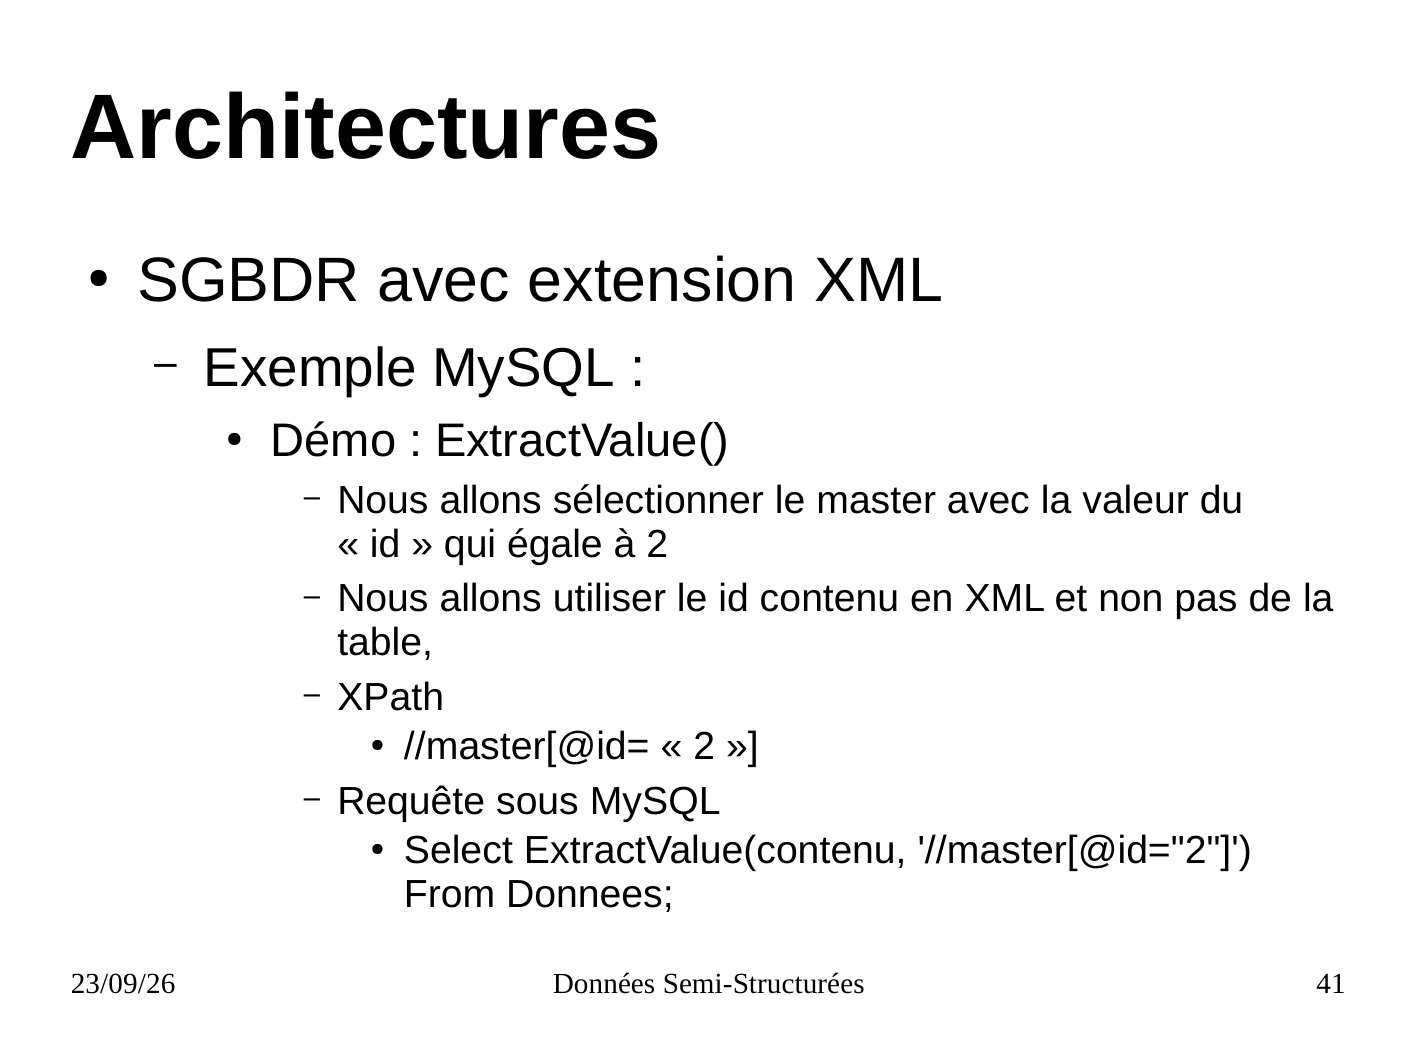

# Architectures
SGBDR avec extension XML
Exemple MySQL :
Démo : ExtractValue()
Nous allons sélectionner le master avec la valeur du « id » qui égale à 2
Nous allons utiliser le id contenu en XML et non pas de la table,
XPath
//master[@id= « 2 »]
Requête sous MySQL
Select ExtractValue(contenu, '//master[@id="2"]') From Donnees;
Données Semi-Structurées
41